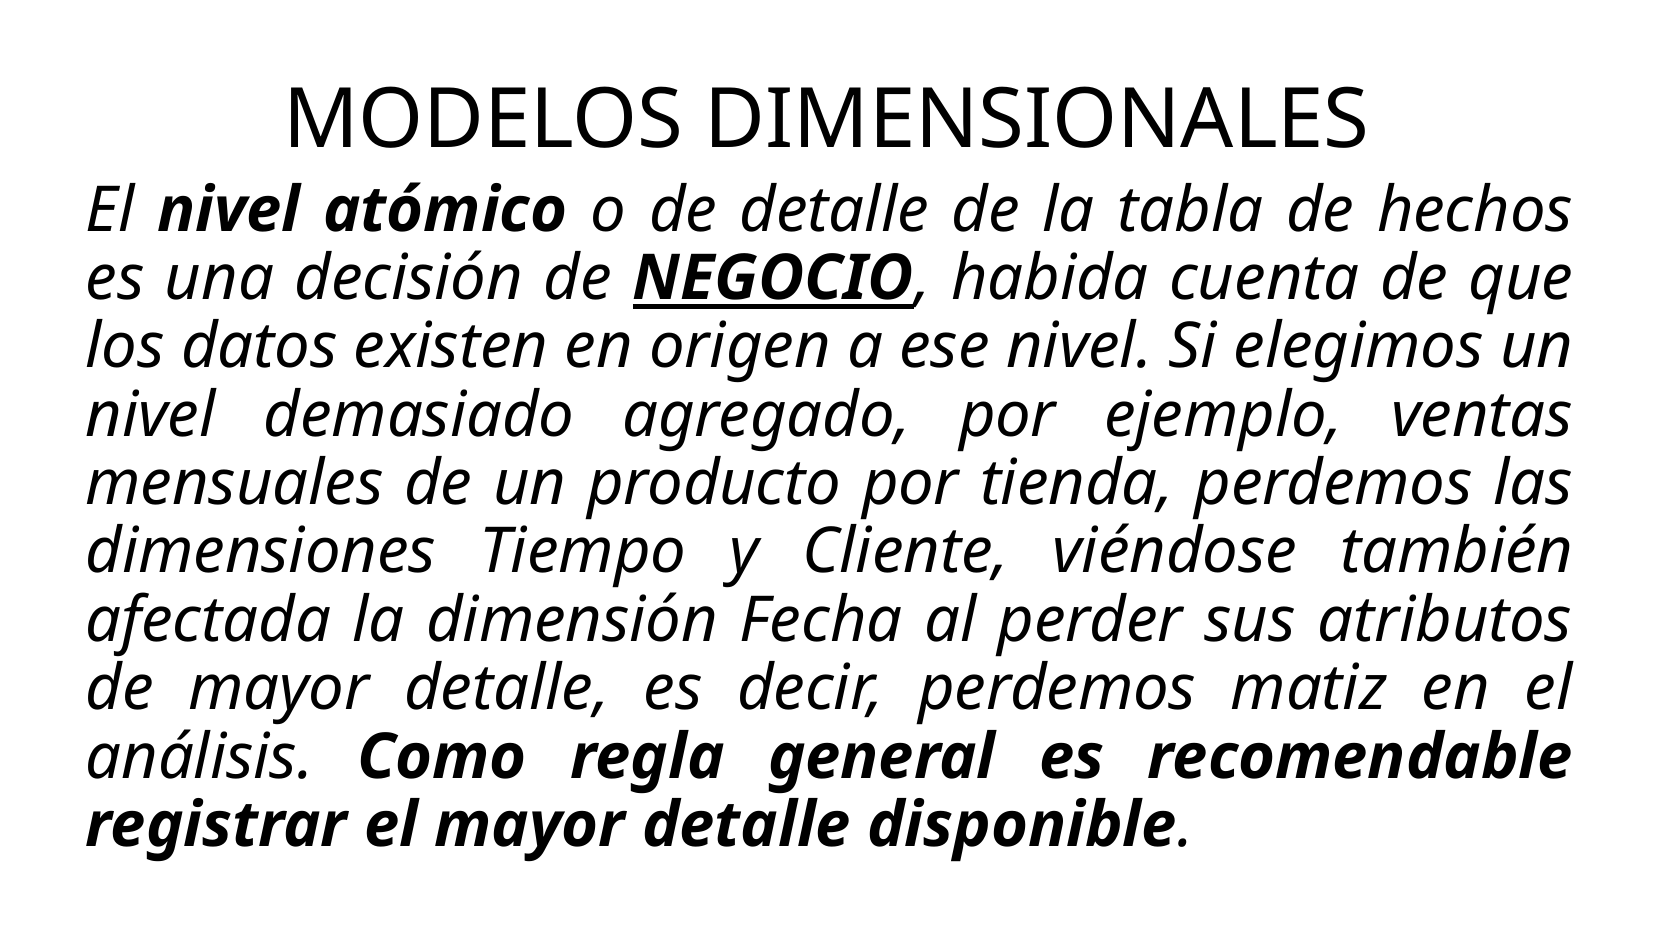

# MODELOS DIMENSIONALES
El nivel atómico o de detalle de la tabla de hechos es una decisión de NEGOCIO, habida cuenta de que los datos existen en origen a ese nivel. Si elegimos un nivel demasiado agregado, por ejemplo, ventas mensuales de un producto por tienda, perdemos las dimensiones Tiempo y Cliente, viéndose también afectada la dimensión Fecha al perder sus atributos de mayor detalle, es decir, perdemos matiz en el análisis. Como regla general es recomendable registrar el mayor detalle disponible.